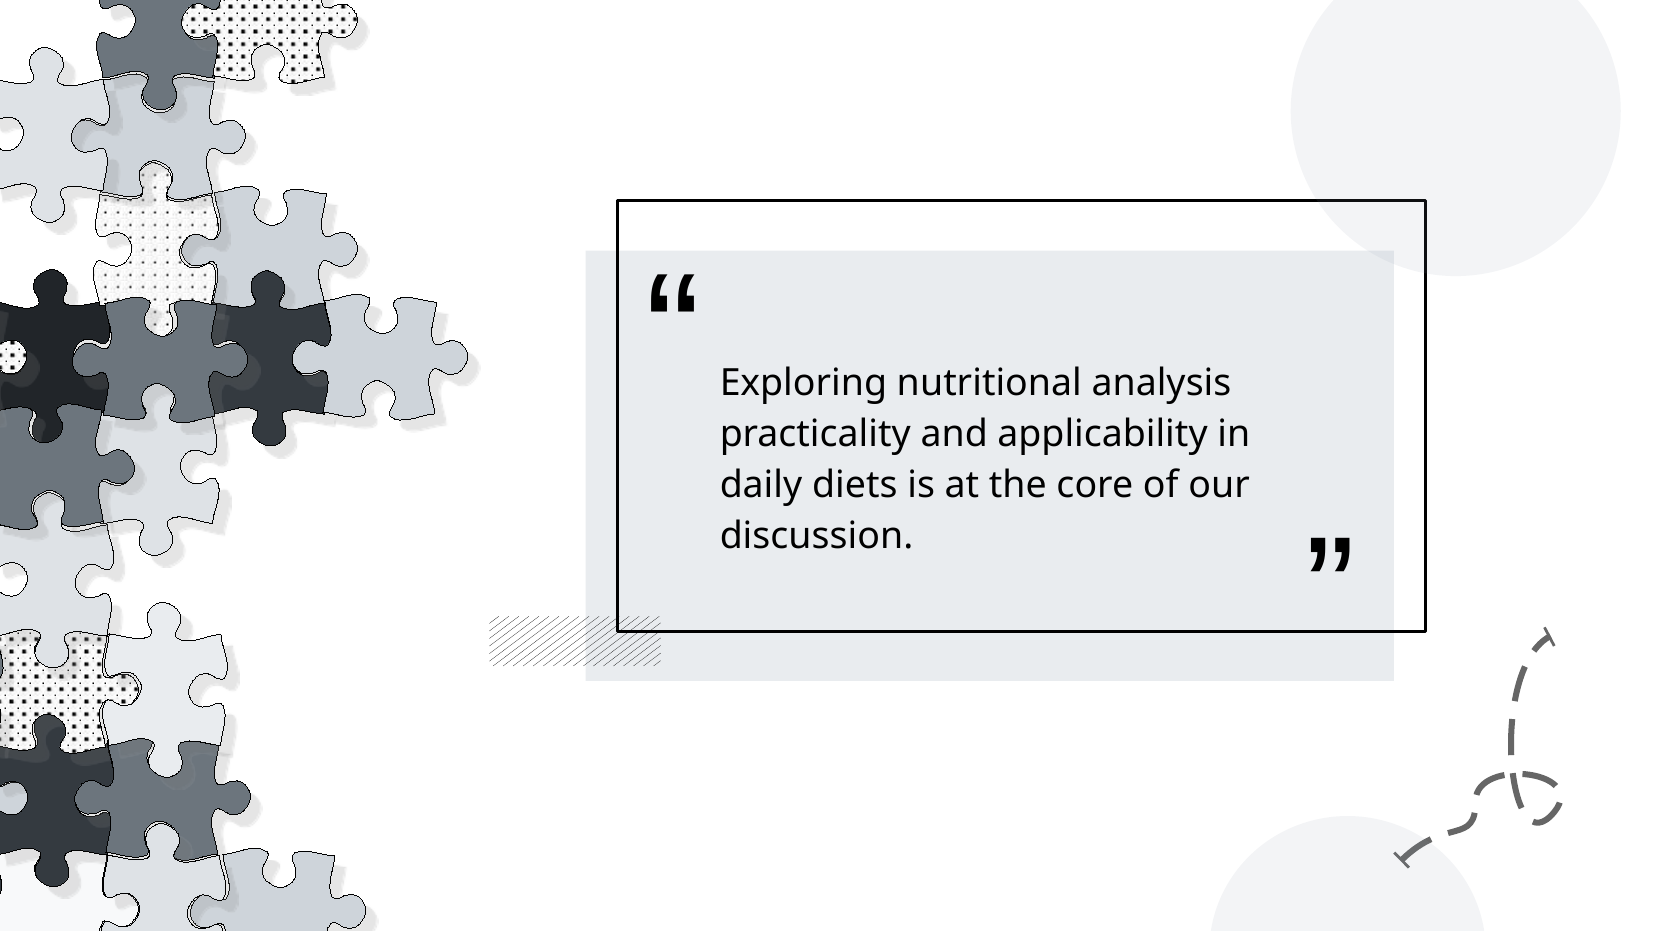

Exploring nutritional analysis practicality and applicability in daily diets is at the core of our discussion.